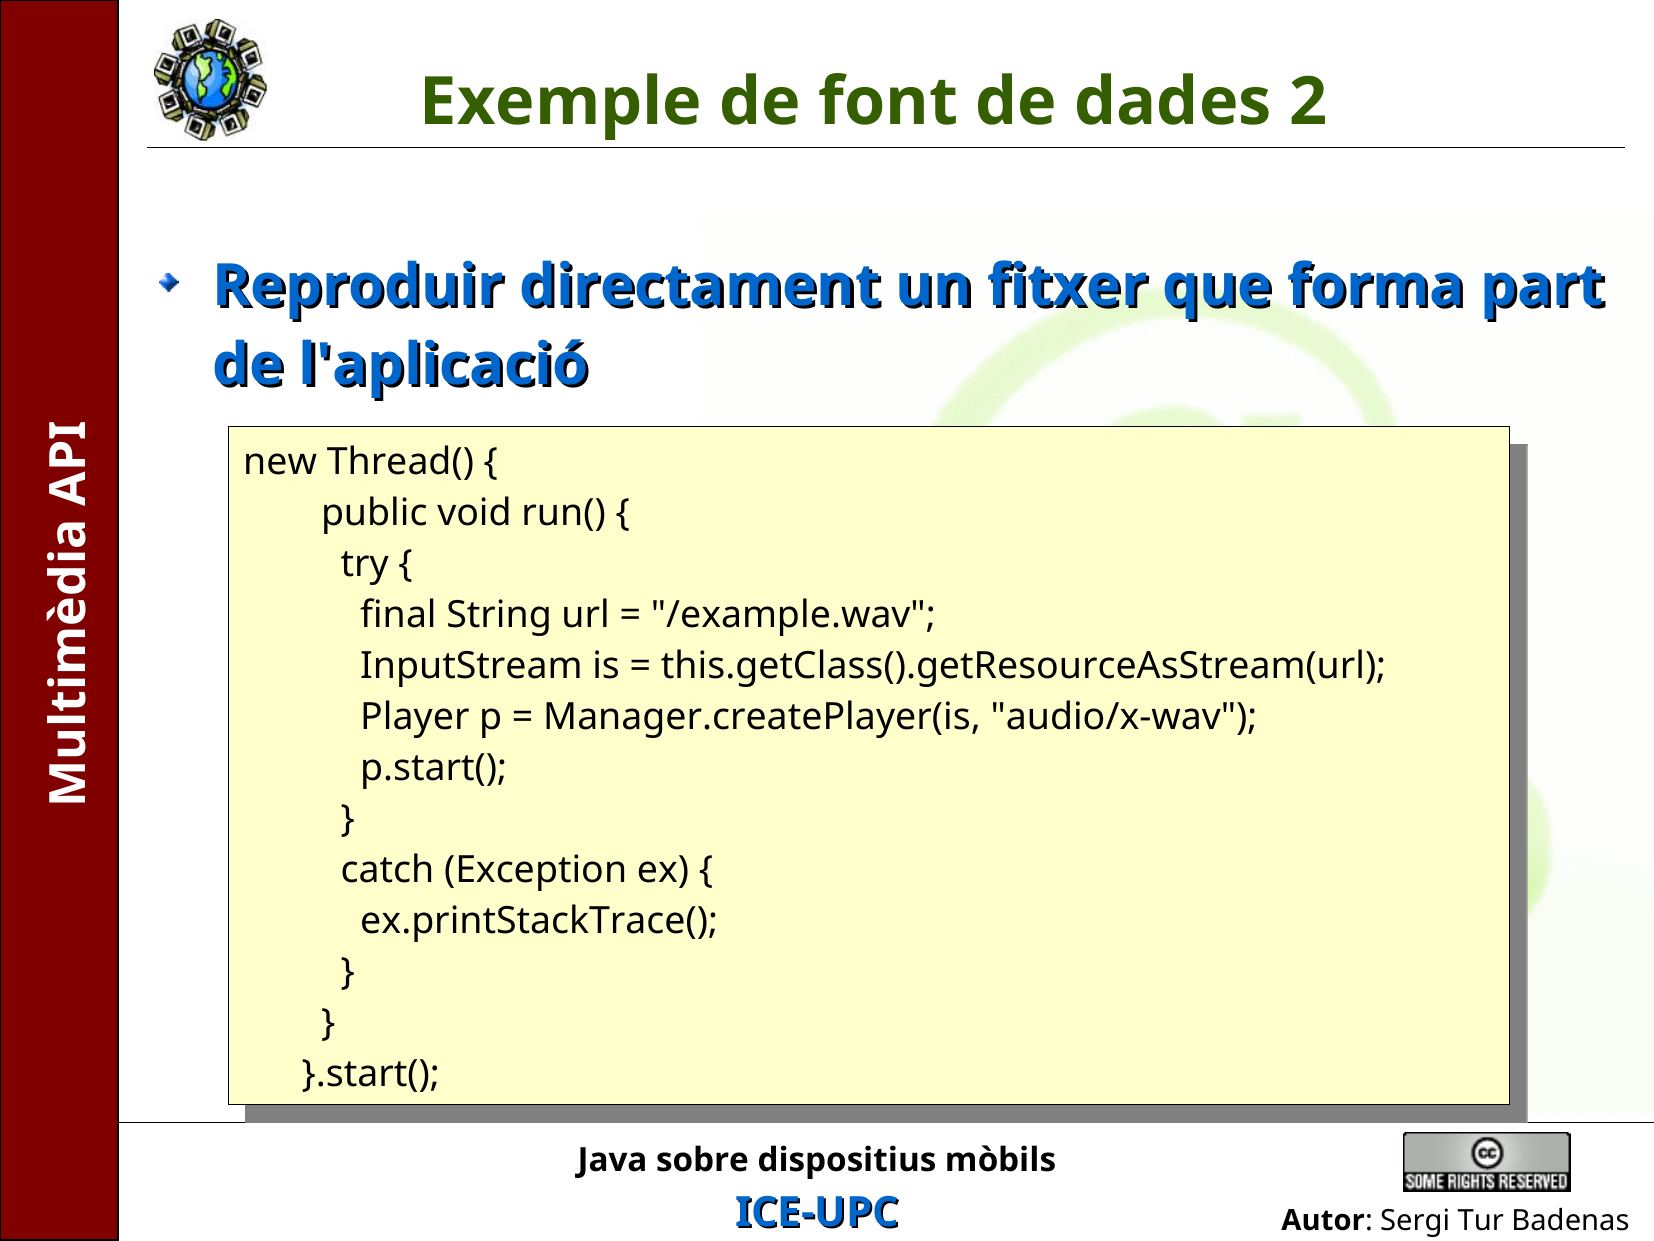

# Exemple de font de dades 2
Reproduir directament un fitxer que forma part de l'aplicació
new Thread() {
 public void run() {
 try {
 final String url = "/example.wav";
 InputStream is = this.getClass().getResourceAsStream(url);
 Player p = Manager.createPlayer(is, "audio/x-wav");
 p.start();
 }
 catch (Exception ex) {
 ex.printStackTrace();
 }
 }
 }.start();